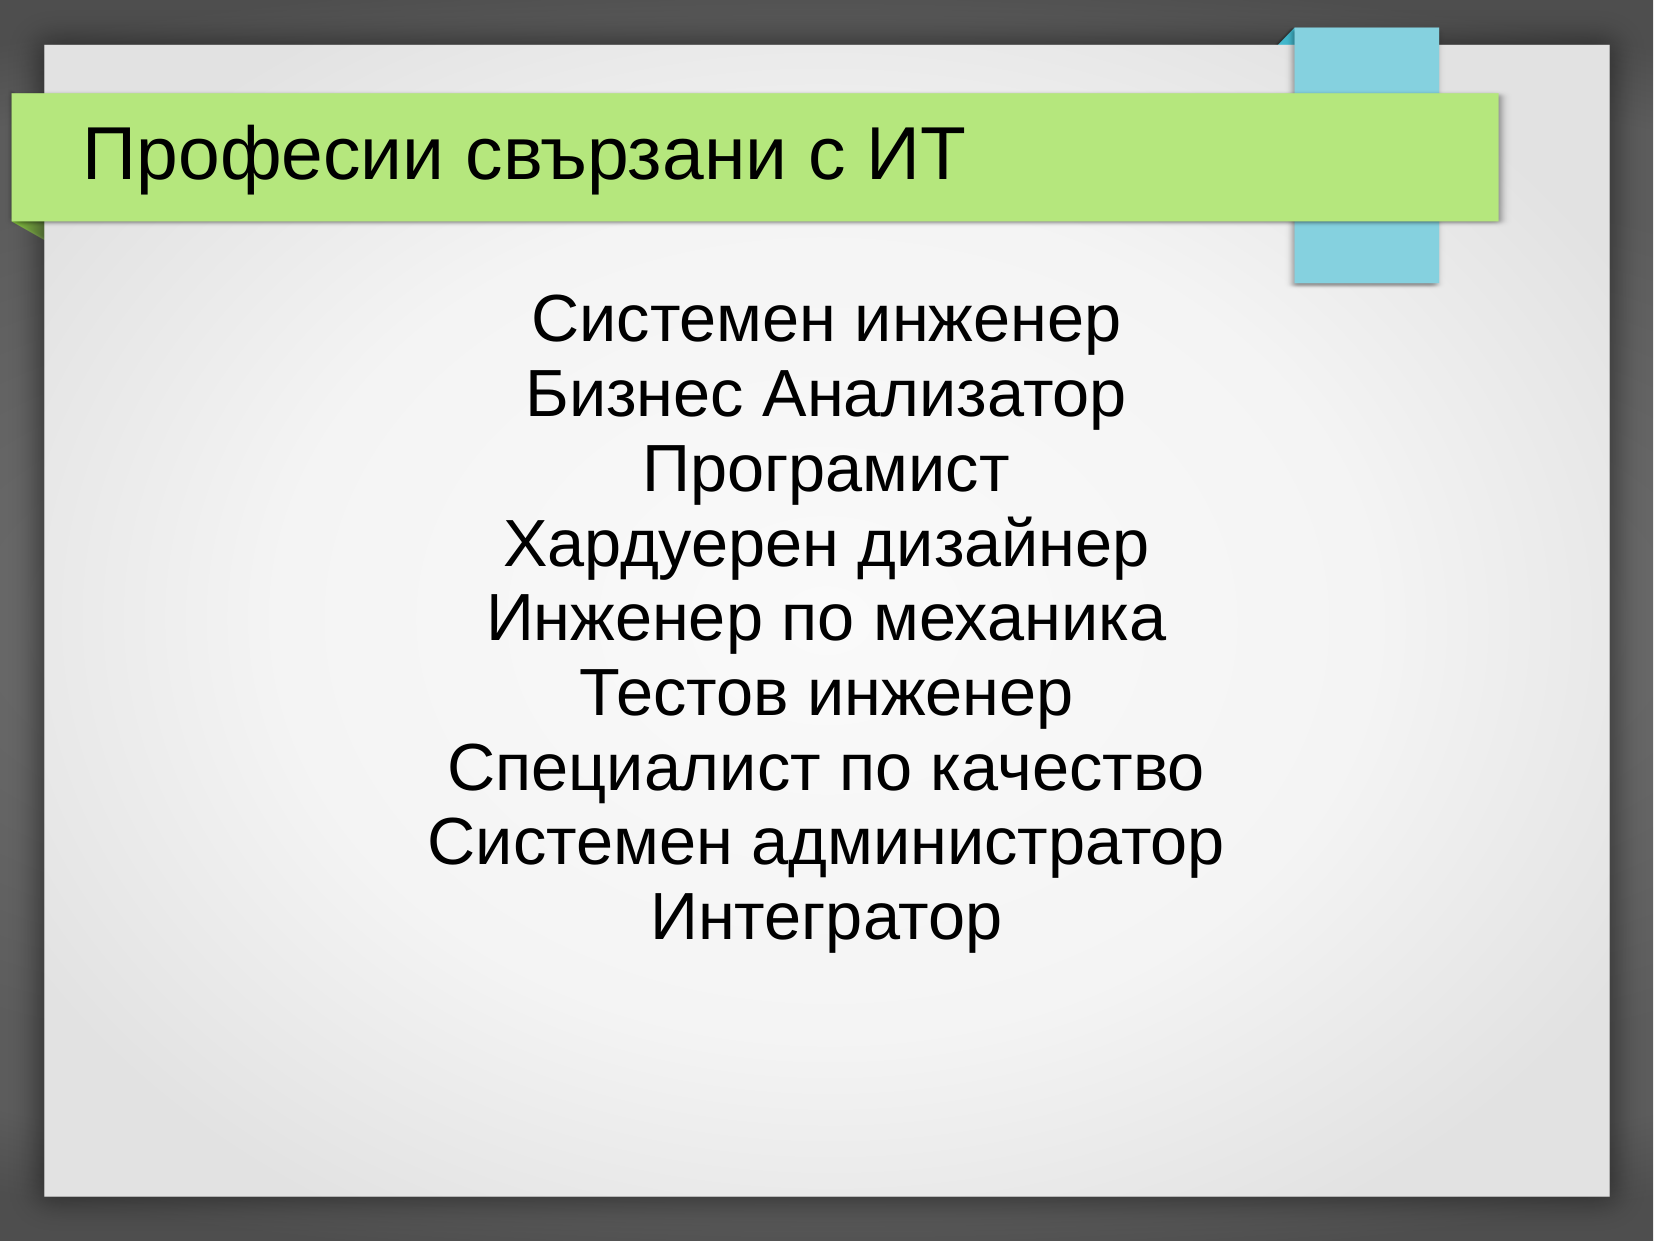

# Професии свързани с ИТ
Системен инженер
Бизнес Анализатор
Програмист
Хардуерен дизайнер
Инженер по механика
Тестов инженер
Специалист по качество
Системен администратор
Интегратор